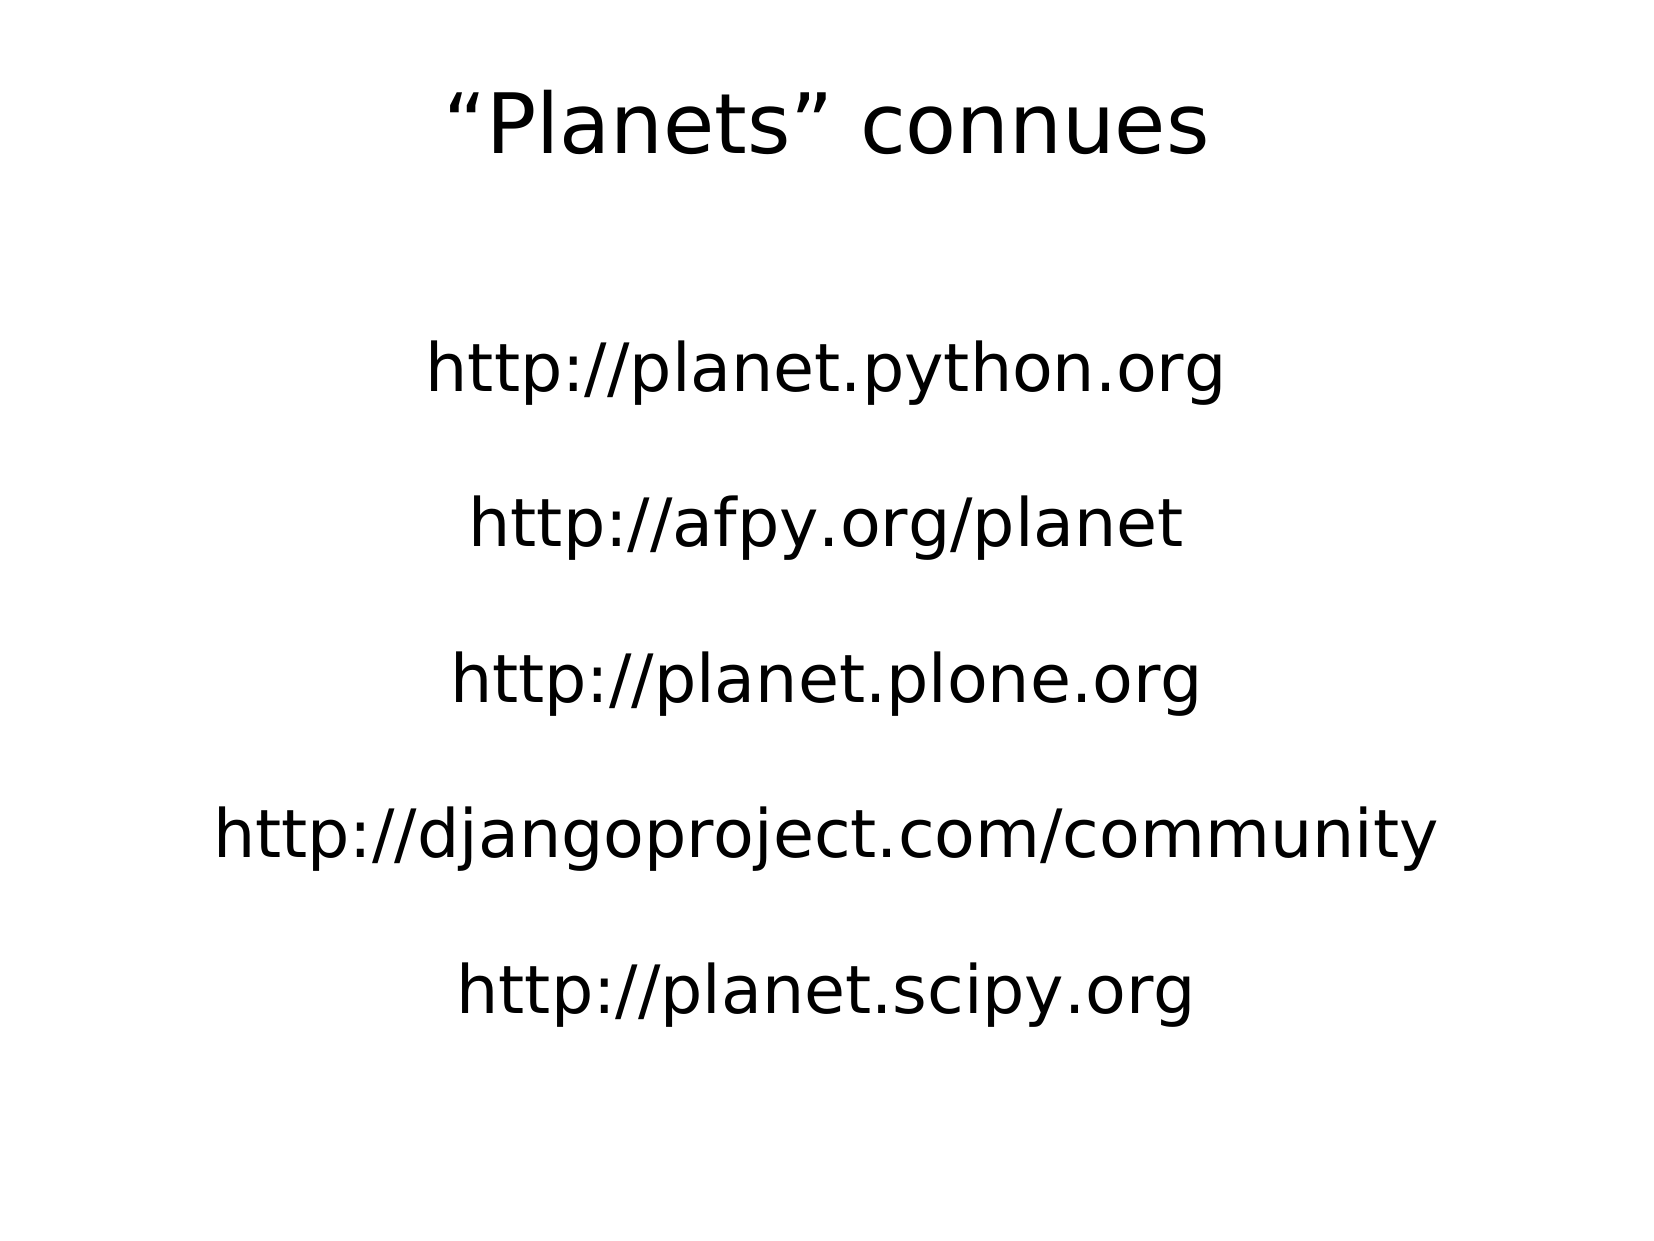

“Planets” connues
http://planet.python.org
http://afpy.org/planet
http://planet.plone.org
http://djangoproject.com/community
http://planet.scipy.org